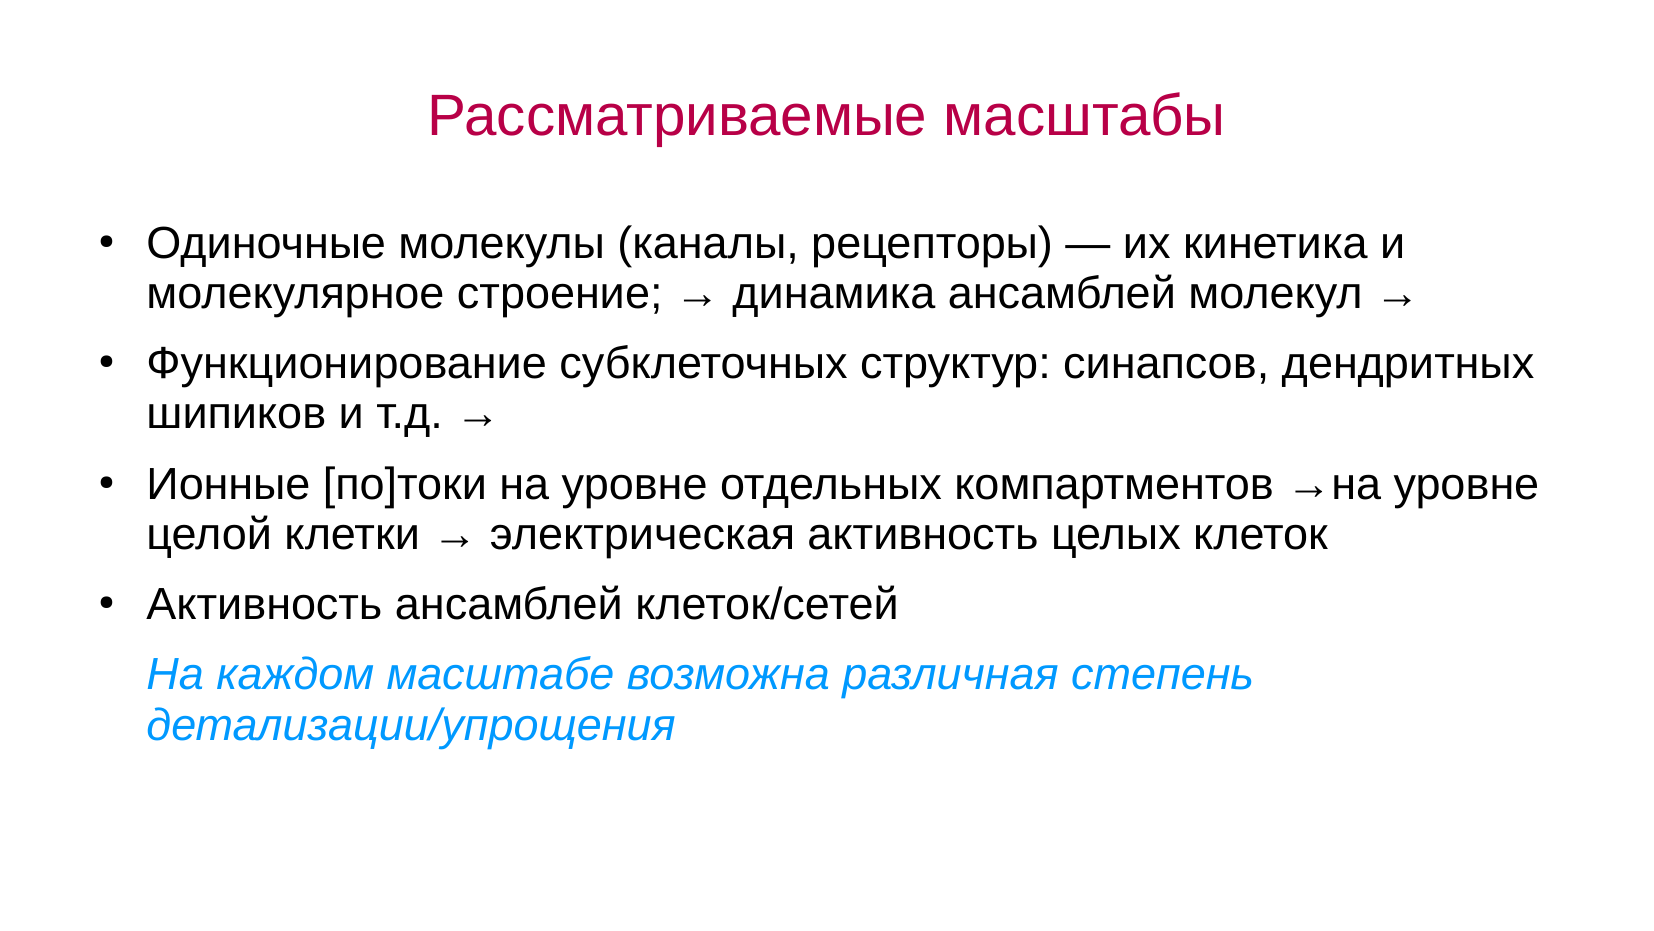

# Рассматриваемые масштабы
Одиночные молекулы (каналы, рецепторы) — их кинетика и молекулярное строение; → динамика ансамблей молекул →
Функционирование субклеточных структур: синапсов, дендритных шипиков и т.д. →
Ионные [по]токи на уровне отдельных компартментов →на уровне целой клетки → электрическая активность целых клеток
Активность ансамблей клеток/сетей
На каждом масштабе возможна различная степень детализации/упрощения